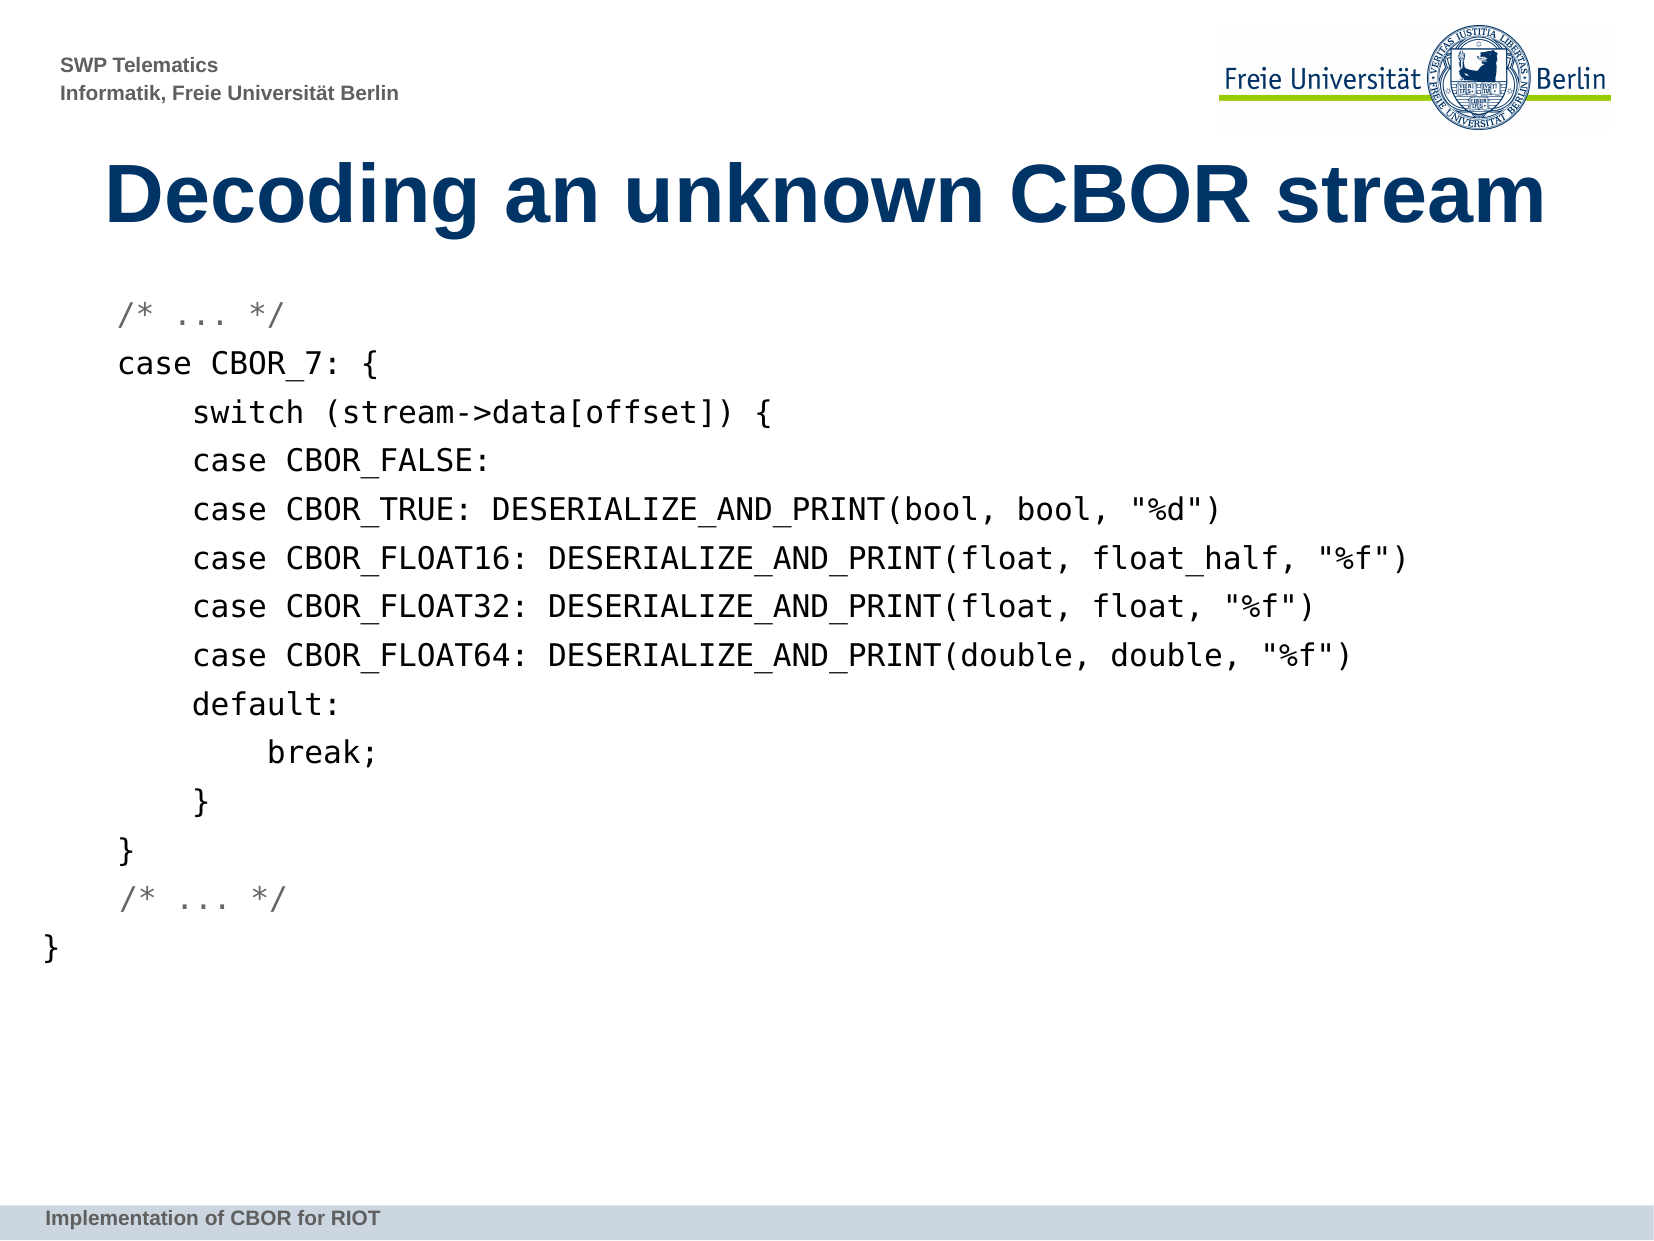

# Decoding an unknown CBOR stream
 /* ... */
 case CBOR_7: {
 switch (stream->data[offset]) {
 case CBOR_FALSE:
 case CBOR_TRUE: DESERIALIZE_AND_PRINT(bool, bool, "%d")
 case CBOR_FLOAT16: DESERIALIZE_AND_PRINT(float, float_half, "%f")
 case CBOR_FLOAT32: DESERIALIZE_AND_PRINT(float, float, "%f")
 case CBOR_FLOAT64: DESERIALIZE_AND_PRINT(double, double, "%f")
 default:
 break;
 }
 }
 /* ... */
}